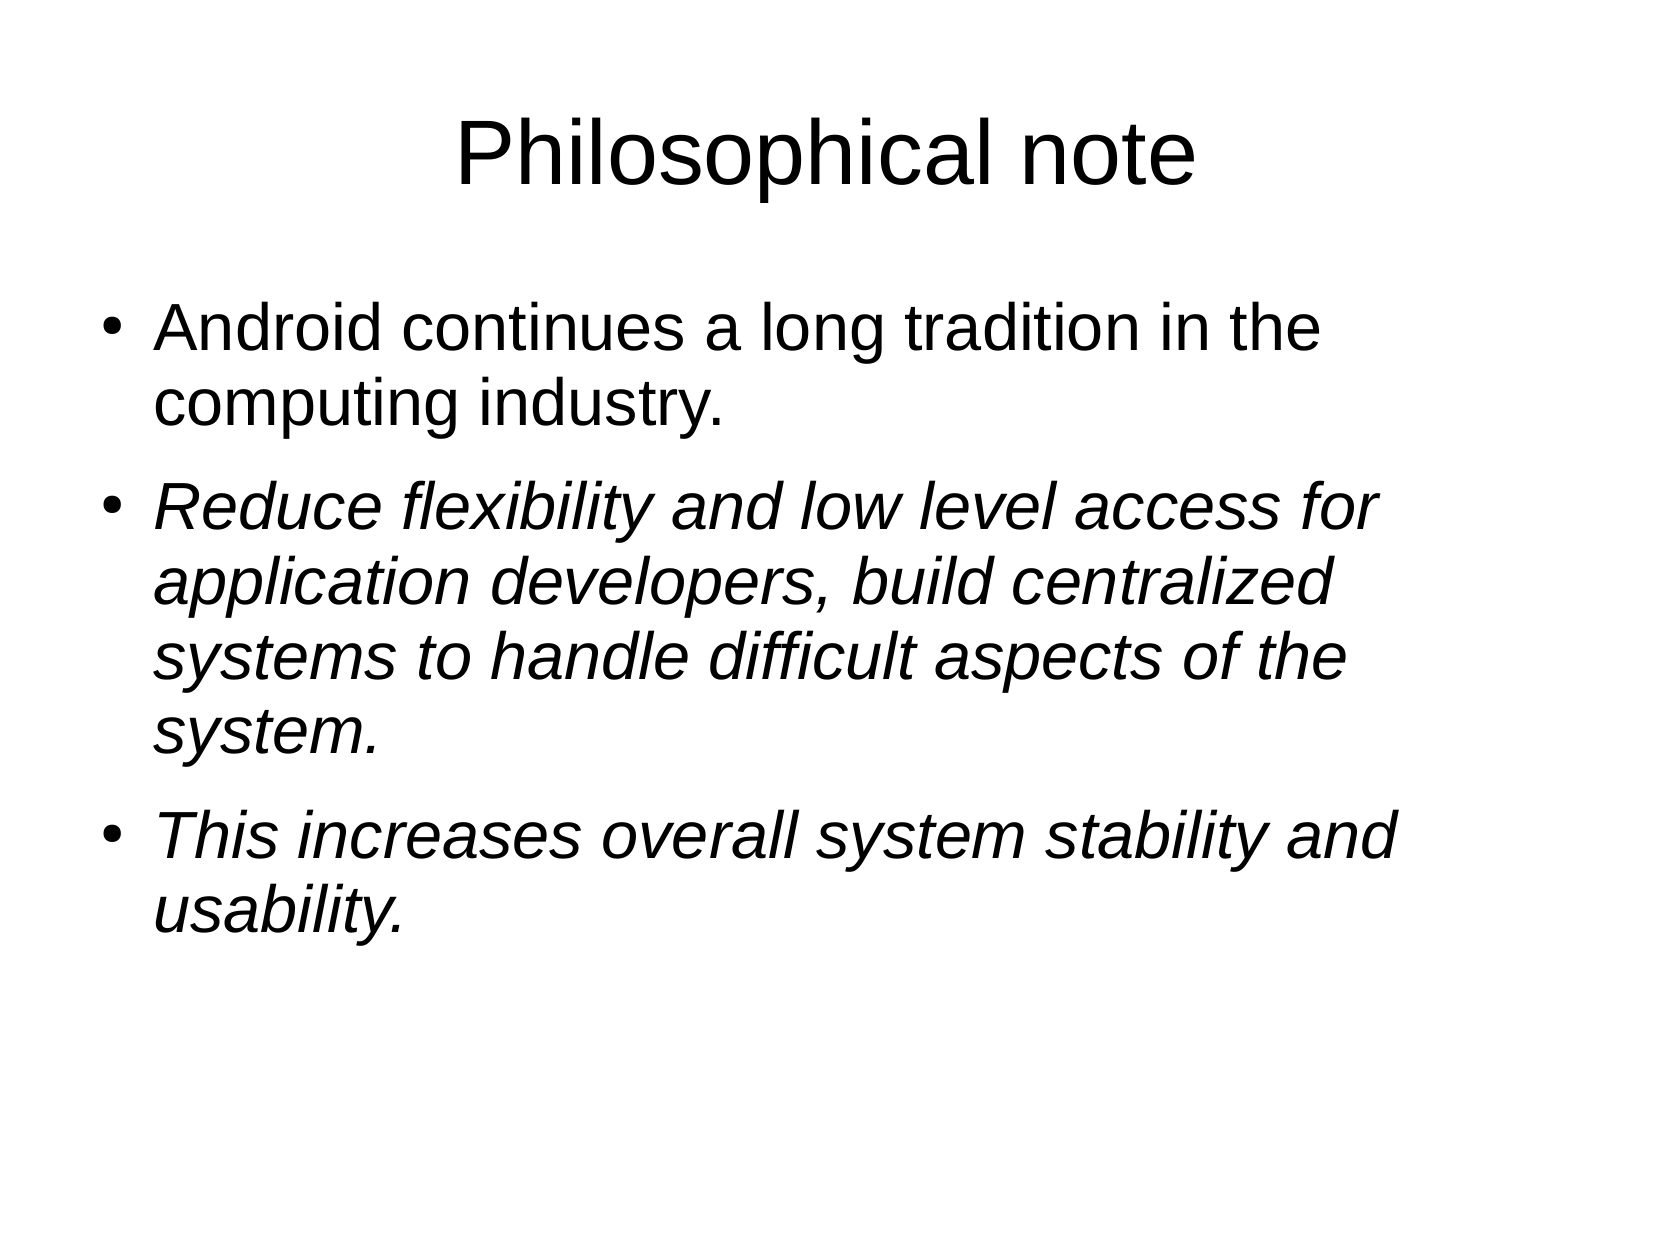

# Philosophical note
Android continues a long tradition in the computing industry.
Reduce flexibility and low level access for application developers, build centralized systems to handle difficult aspects of the system.
This increases overall system stability and usability.